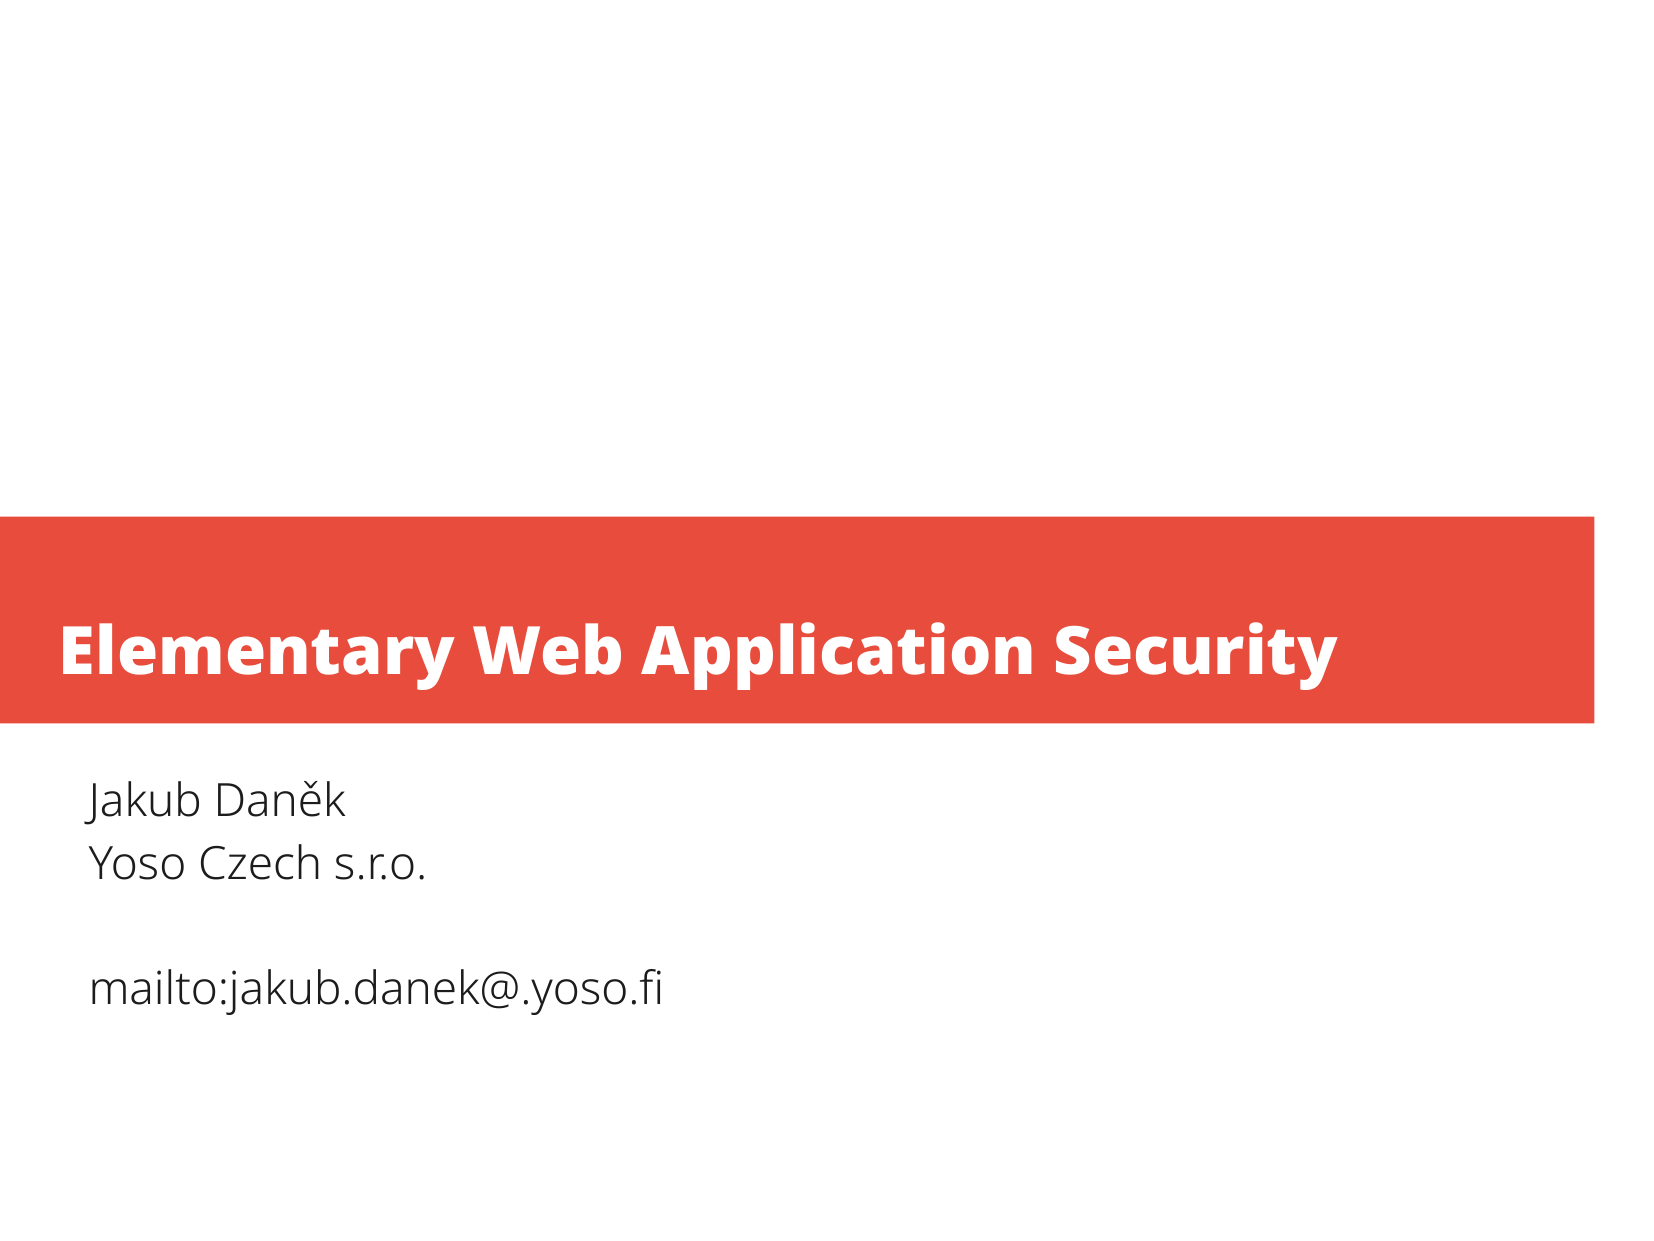

# Elementary Web Application Security
Jakub Daněk
Yoso Czech s.r.o.
mailto:jakub.danek@.yoso.fi